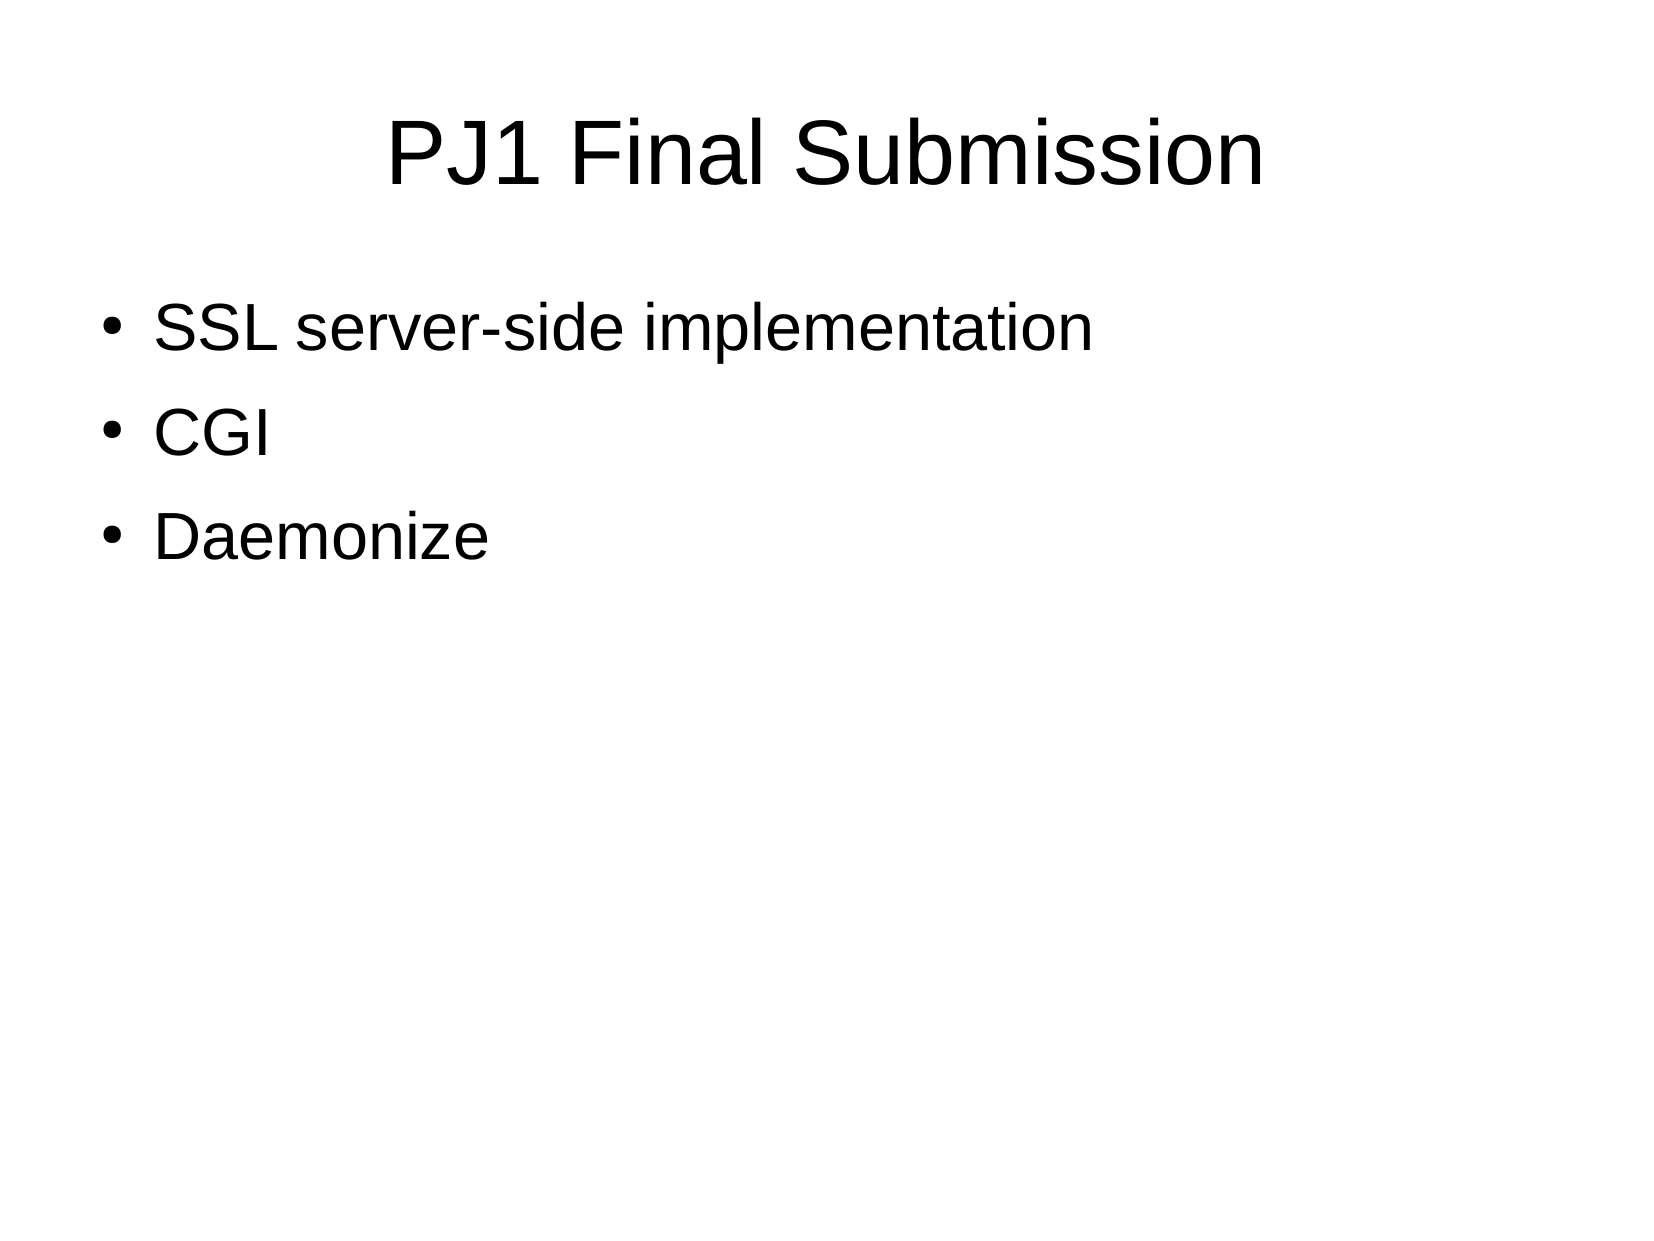

# PJ1 Final Submission
SSL server-side implementation
CGI
Daemonize